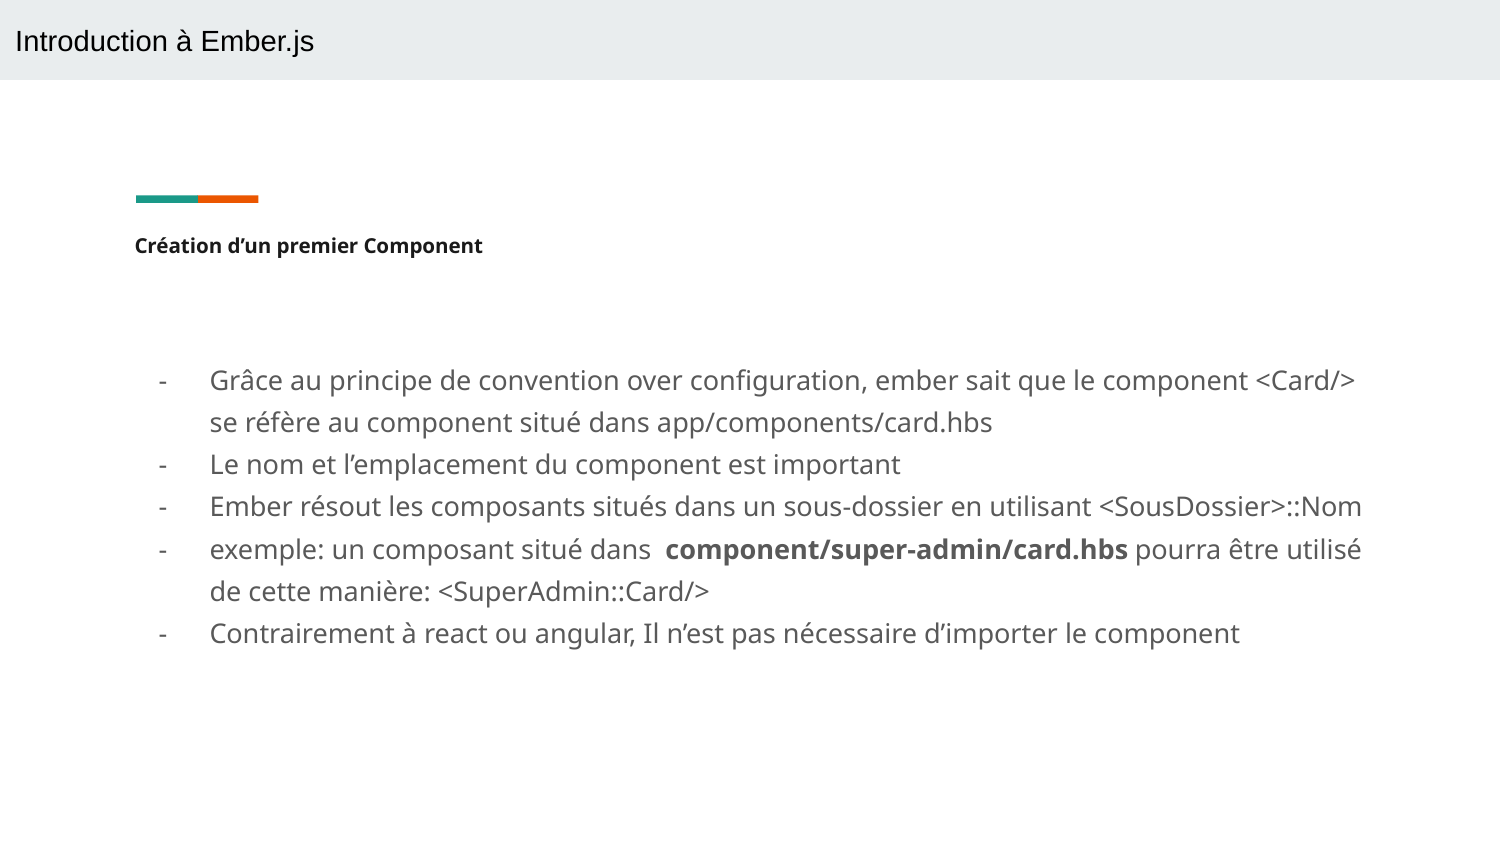

# Création d’un premier Component
Grâce au principe de convention over configuration, ember sait que le component <Card/> se réfère au component situé dans app/components/card.hbs
Le nom et l’emplacement du component est important
Ember résout les composants situés dans un sous-dossier en utilisant <SousDossier>::Nom
exemple: un composant situé dans component/super-admin/card.hbs pourra être utilisé de cette manière: <SuperAdmin::Card/>
Contrairement à react ou angular, Il n’est pas nécessaire d’importer le component